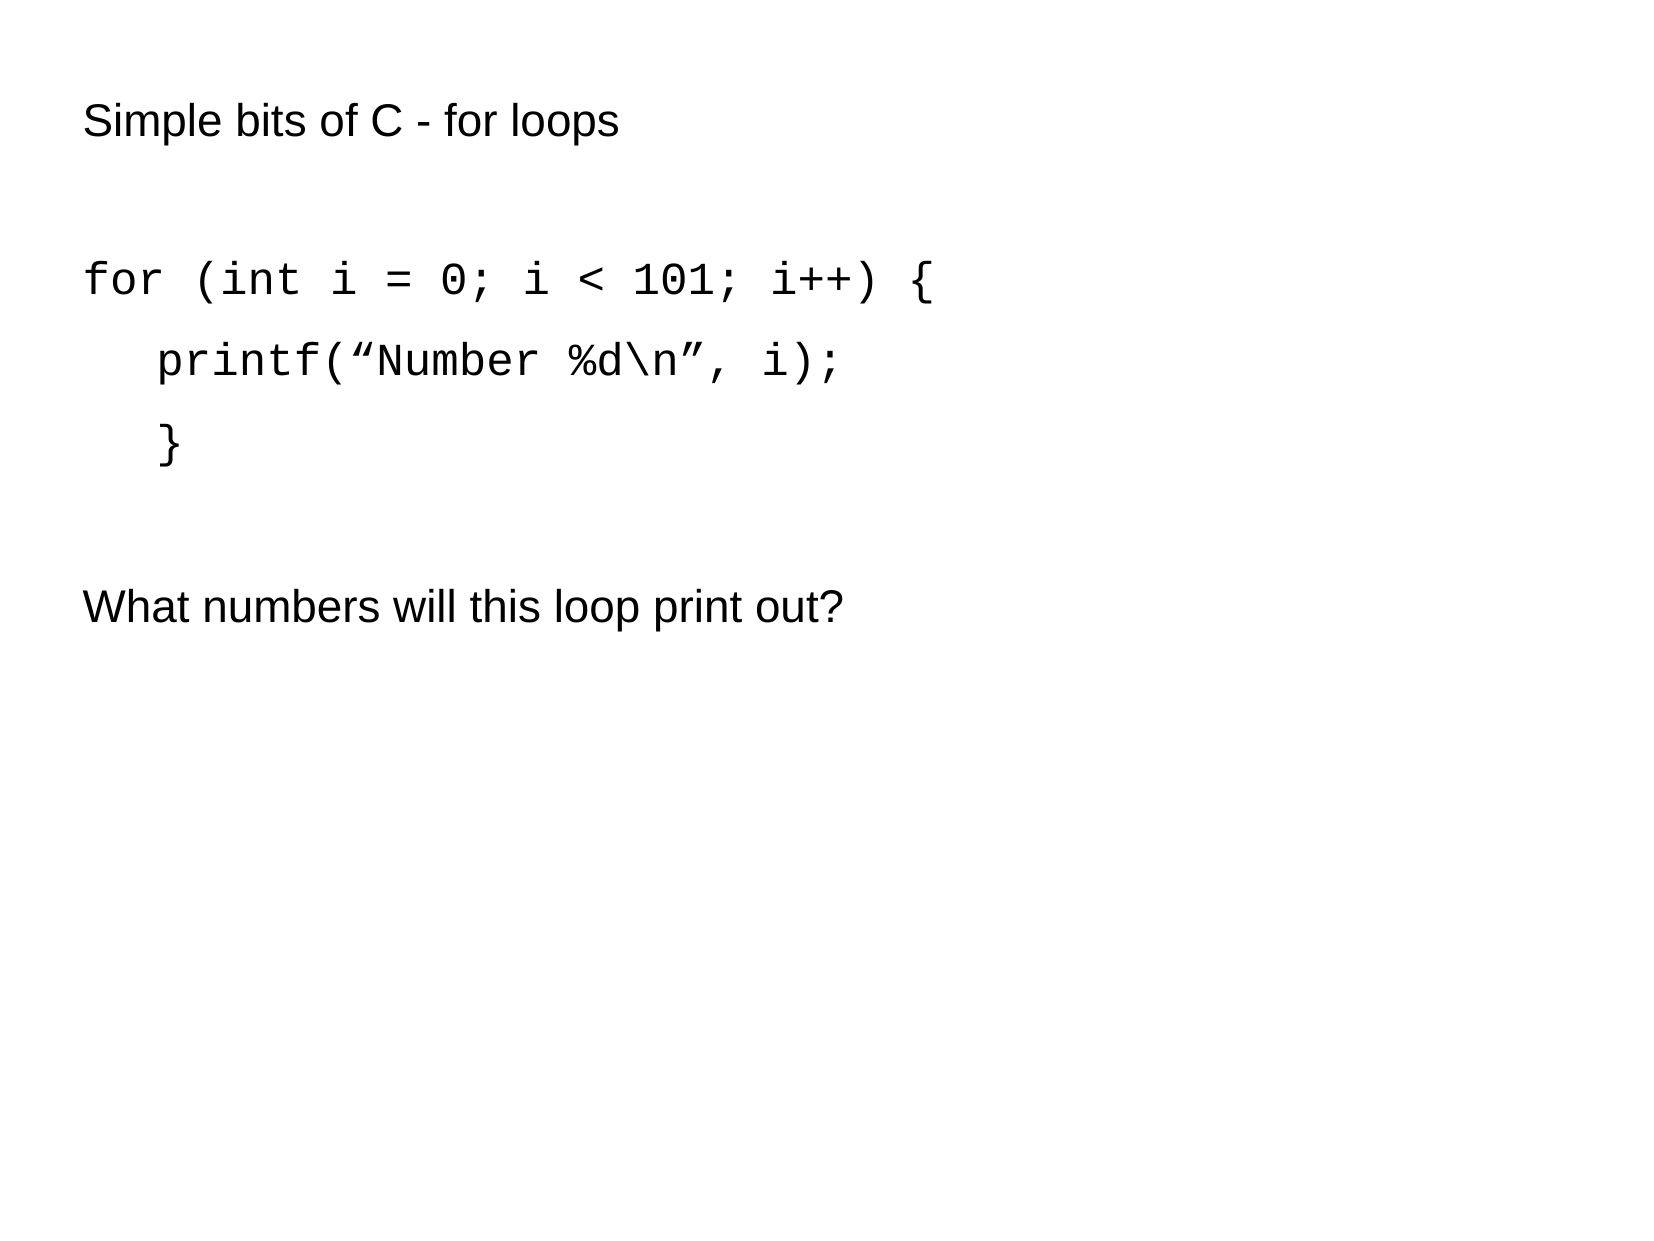

# Simple bits of C - for loops
for (int i = 0; i < 101; i++) {
 	printf(“Number %d\n”, i);
 	}
What numbers will this loop print out?